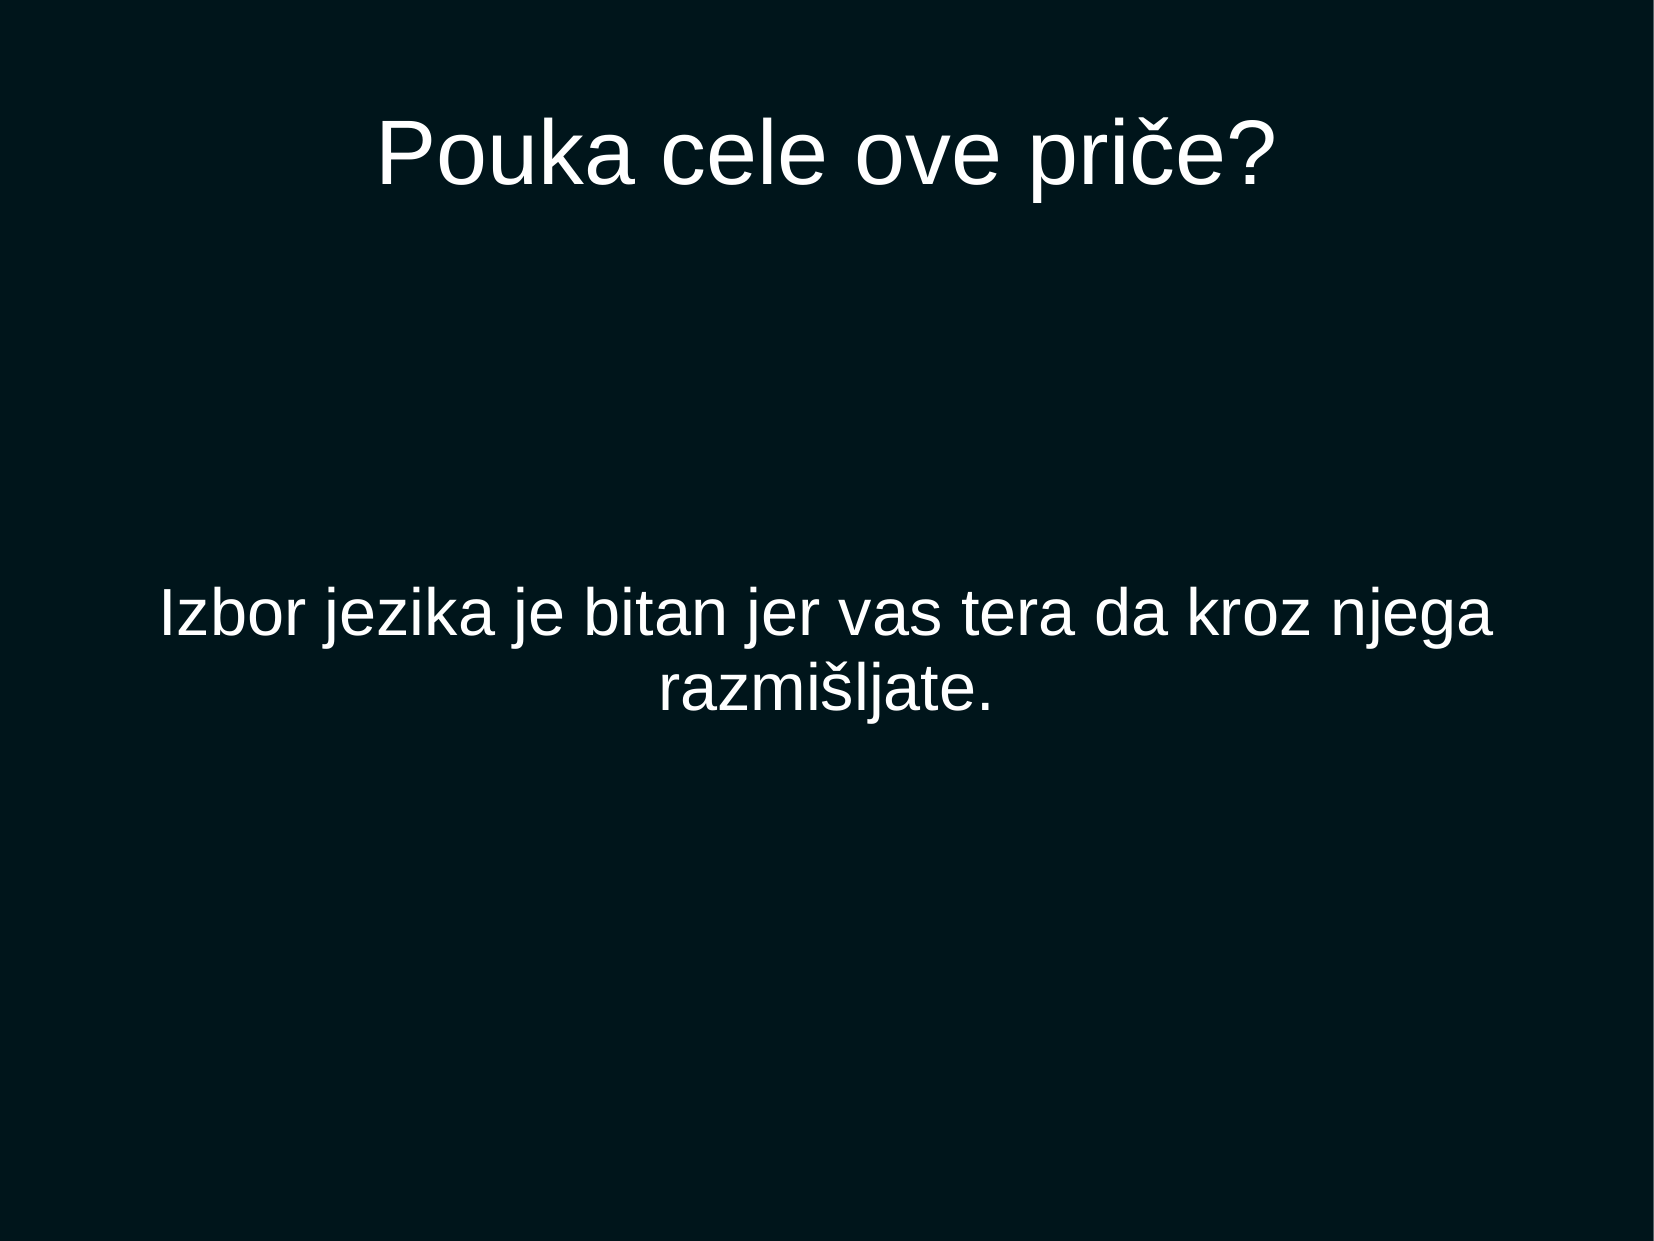

# Pouka cele ove priče?
Izbor jezika je bitan jer vas tera da kroz njega razmišljate.